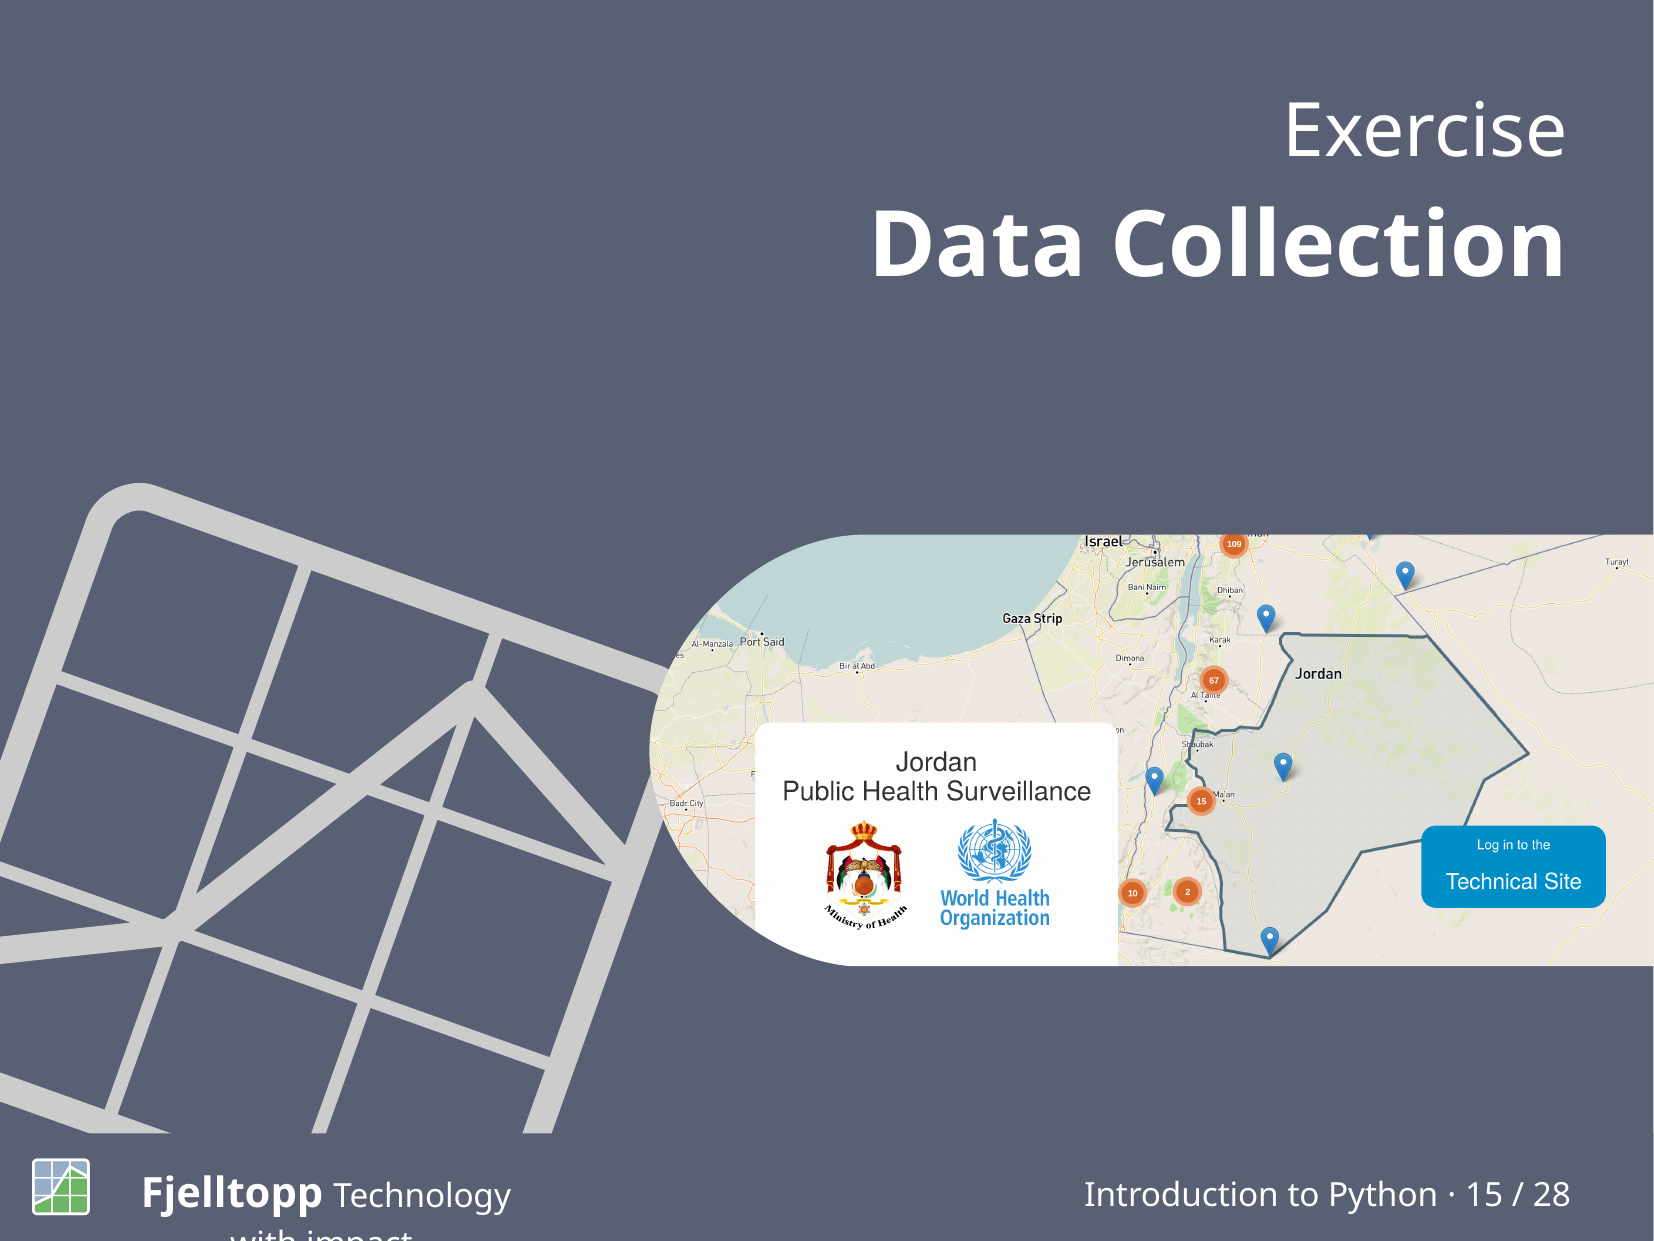

# Exercise Data Collection
Fjelltopp Technology with impact.
<footer> · / 28